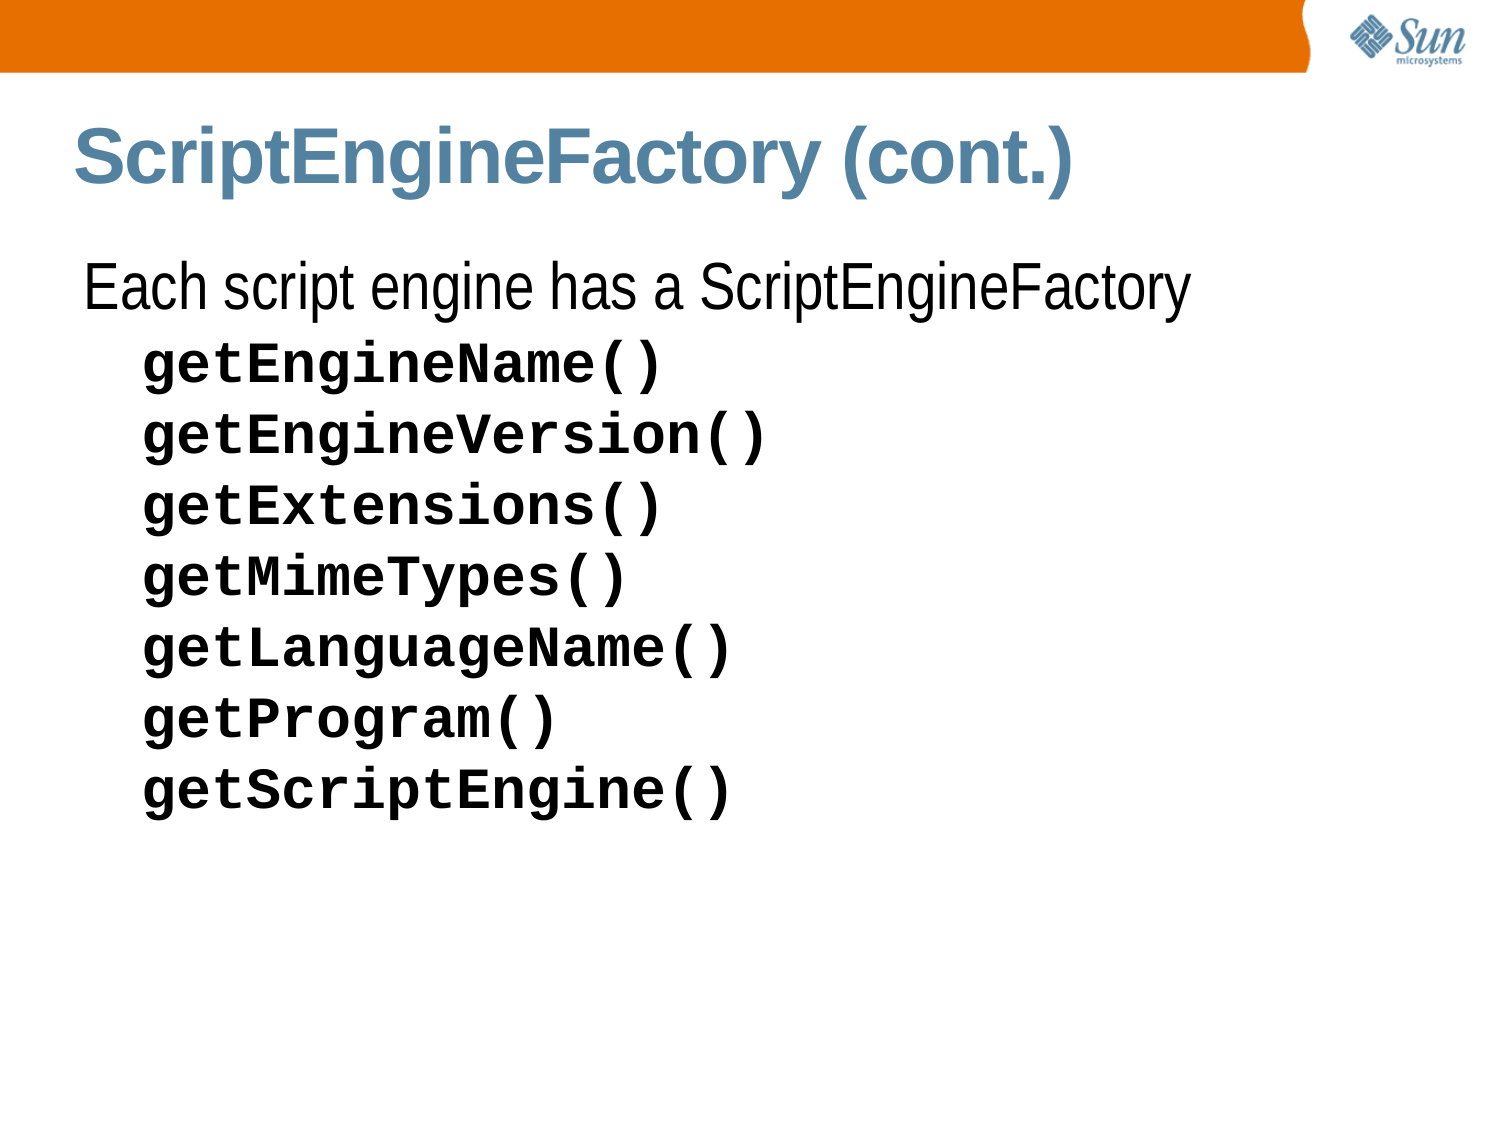

# ScriptEngineFactory (cont.)
Each script engine has a ScriptEngineFactory
getEngineName()
getEngineVersion()
getExtensions()
getMimeTypes()
getLanguageName()
getProgram()
getScriptEngine()